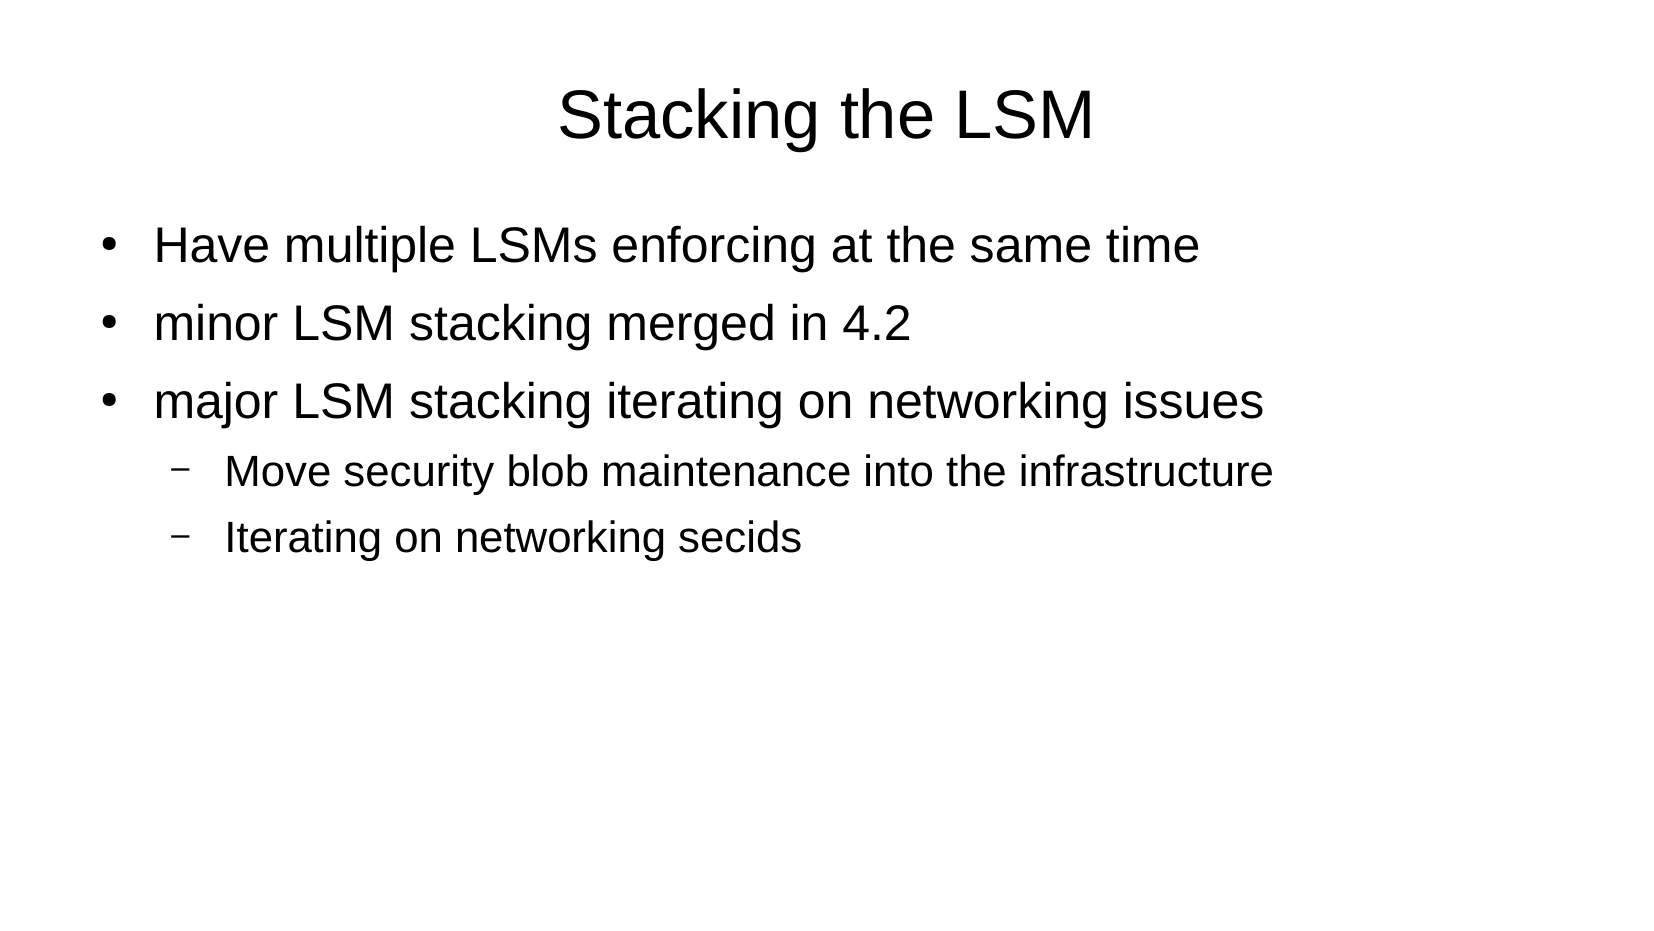

# Stacking the LSM
Have multiple LSMs enforcing at the same time
minor LSM stacking merged in 4.2
major LSM stacking iterating on networking issues
Move security blob maintenance into the infrastructure
Iterating on networking secids